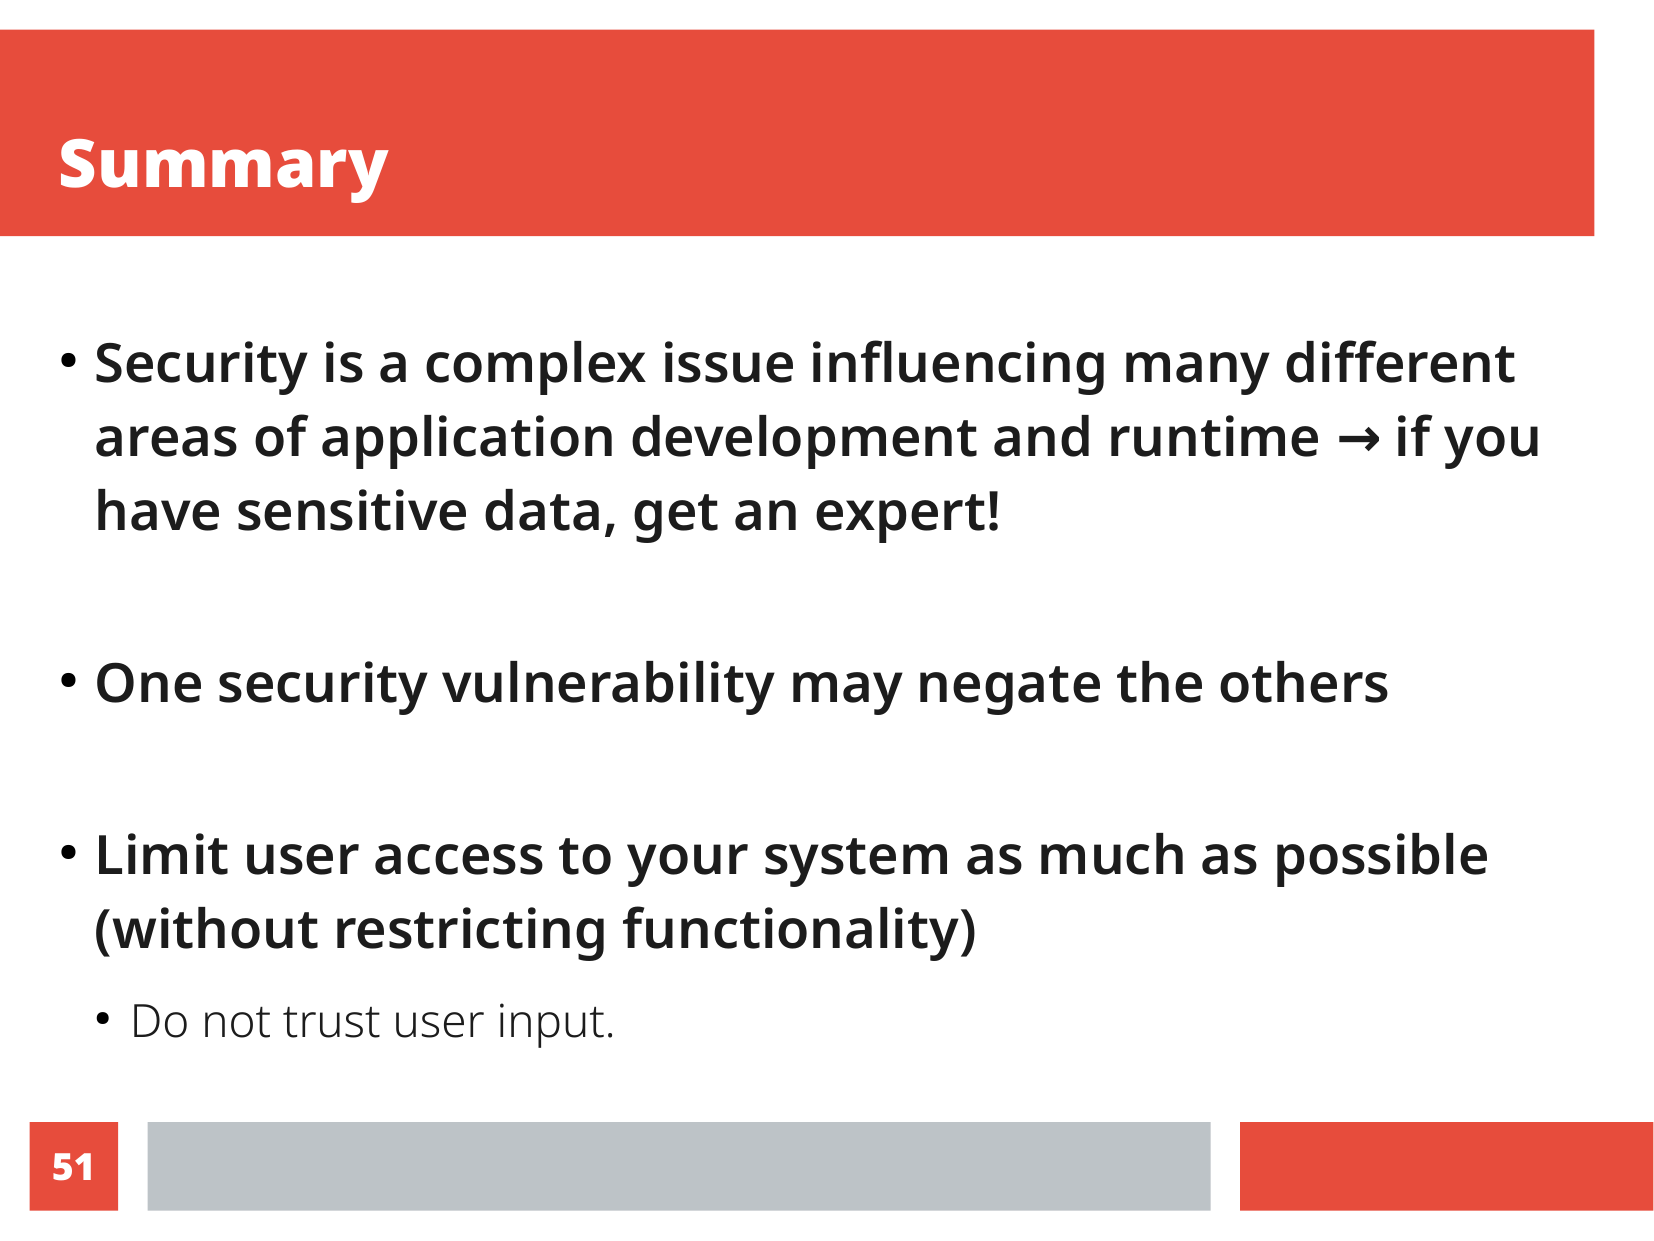

# Summary
Security is a complex issue influencing many different areas of application development and runtime → if you have sensitive data, get an expert!
One security vulnerability may negate the others
Limit user access to your system as much as possible (without restricting functionality)
Do not trust user input.
51